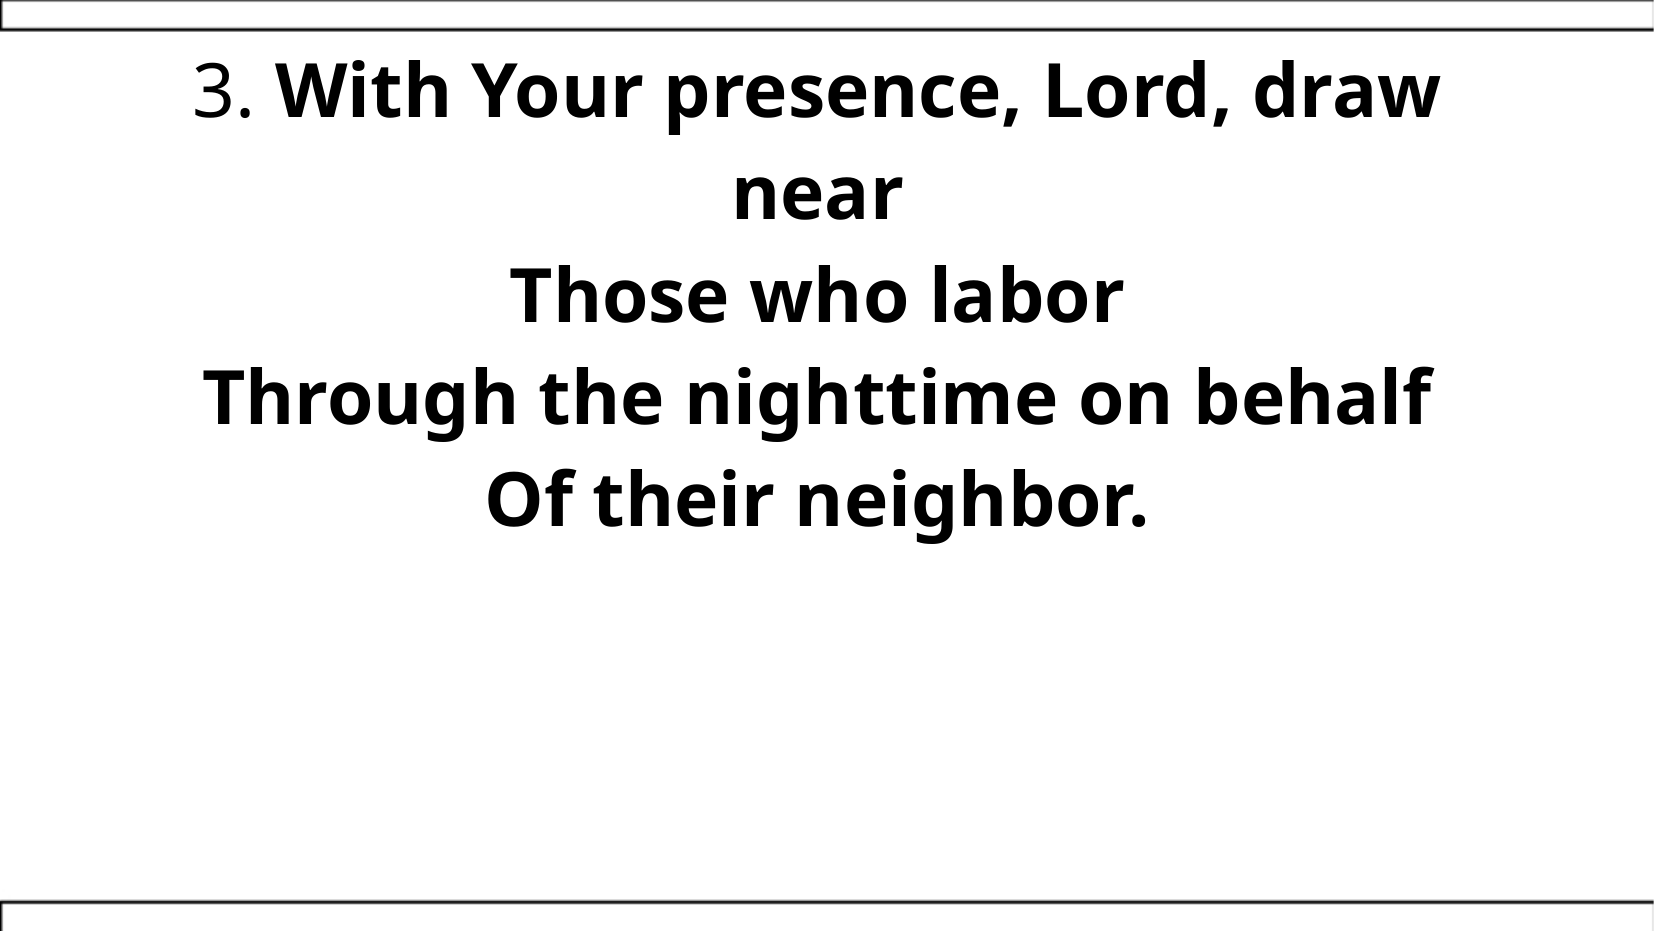

3. With Your presence, Lord, draw near
Those who labor
Through the nighttime on behalf
Of their neighbor.